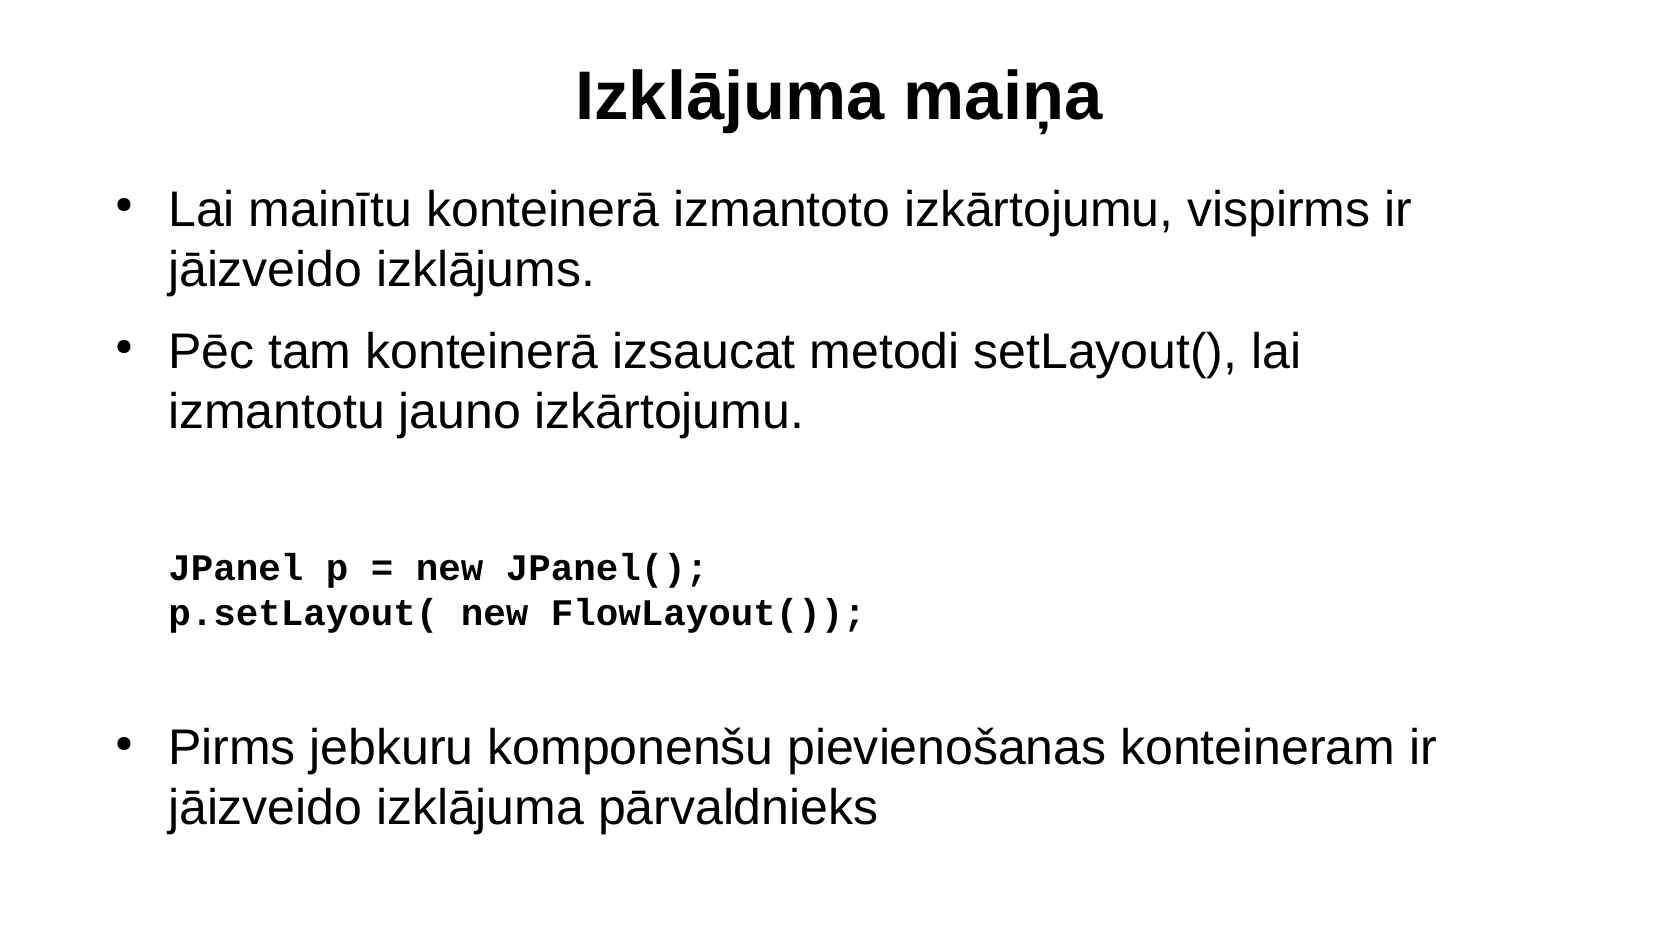

Izklājuma maiņa
# Lai mainītu konteinerā izmantoto izkārtojumu, vispirms ir jāizveido izklājums.
Pēc tam konteinerā izsaucat metodi setLayout(), lai izmantotu jauno izkārtojumu.
JPanel p = new JPanel();
p.setLayout( new FlowLayout());
Pirms jebkuru komponenšu pievienošanas konteineram ir jāizveido izklājuma pārvaldnieks